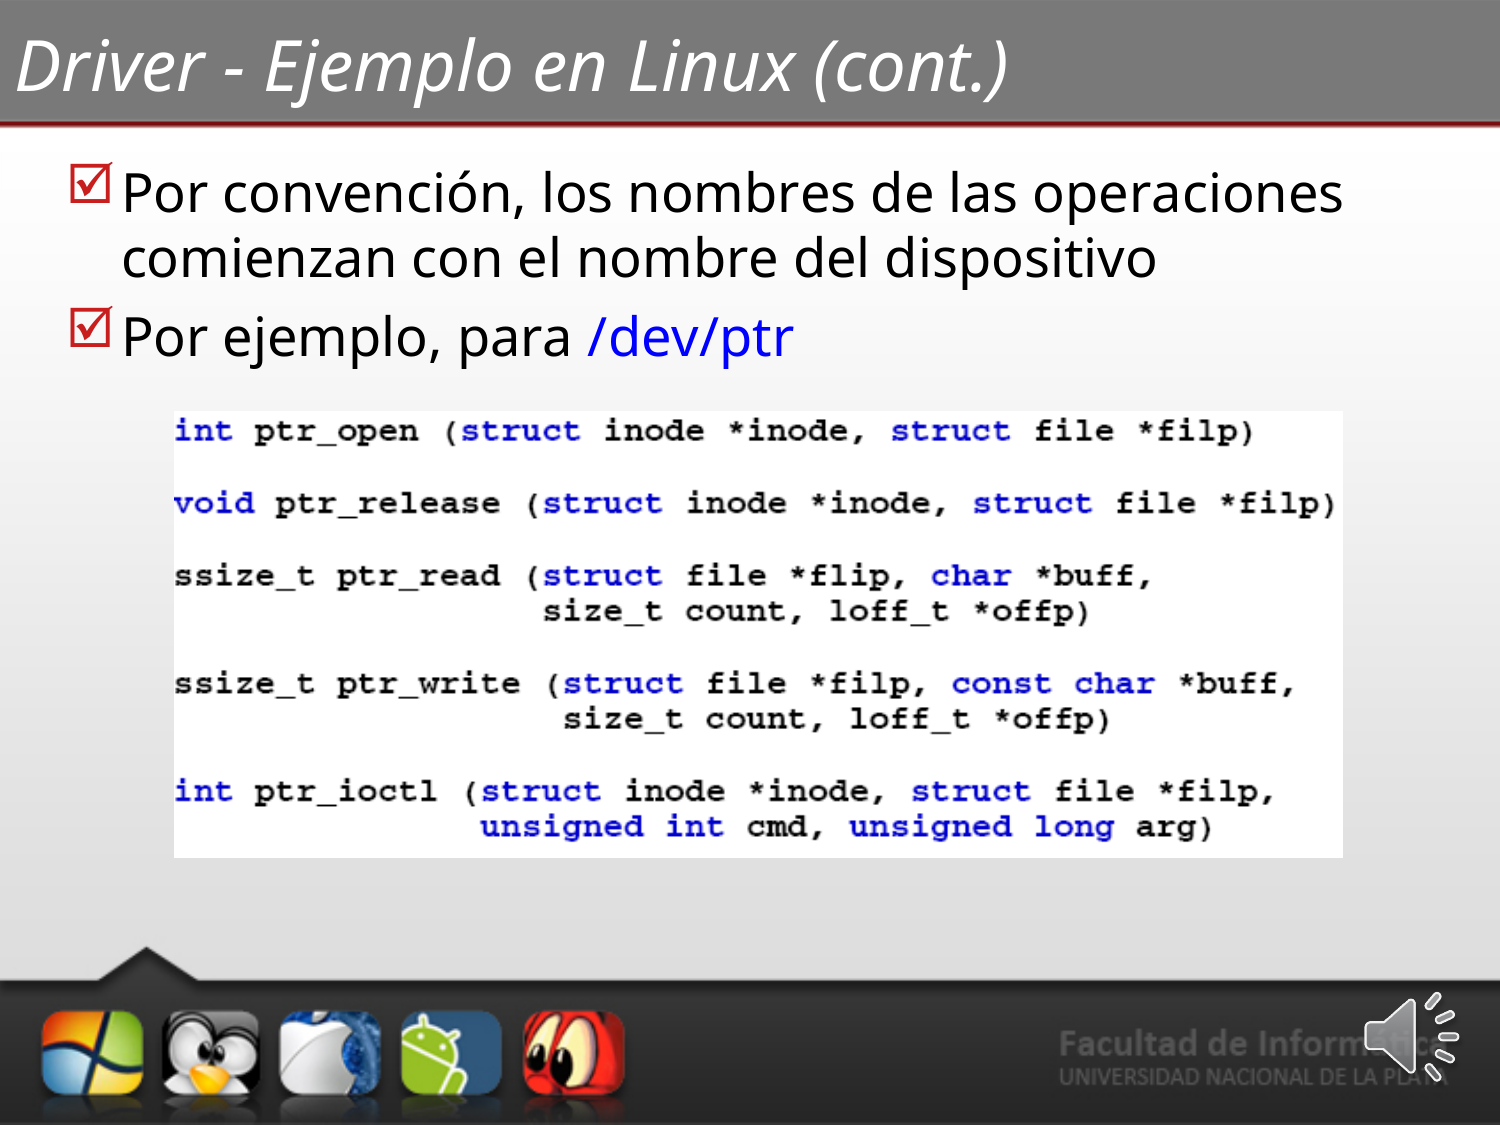

Driver - Ejemplo en Linux (cont.)
Por convención, los nombres de las operaciones comienzan con el nombre del dispositivo
Por ejemplo, para /dev/ptr